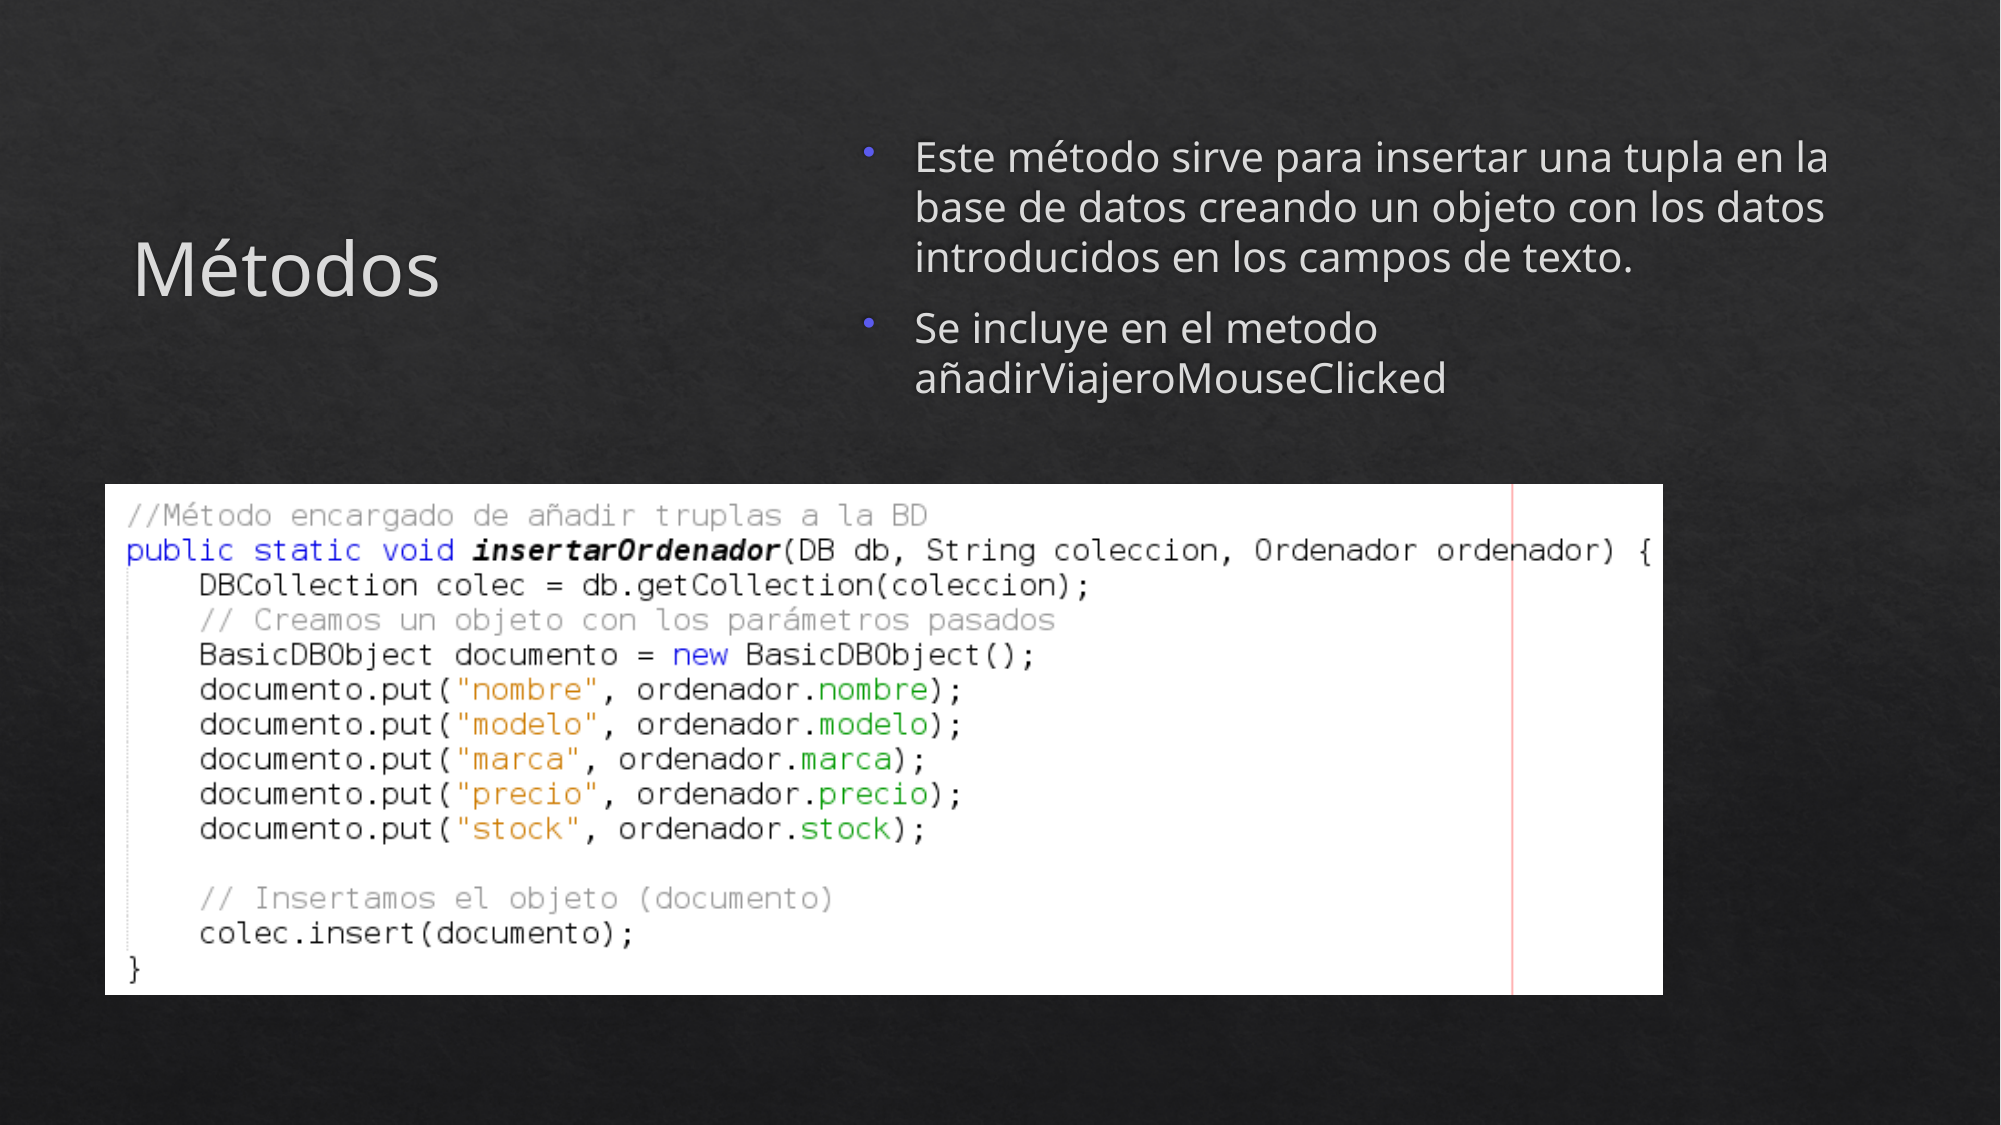

# Métodos
Este método sirve para insertar una tupla en la base de datos creando un objeto con los datos introducidos en los campos de texto.
Se incluye en el metodo añadirViajeroMouseClicked